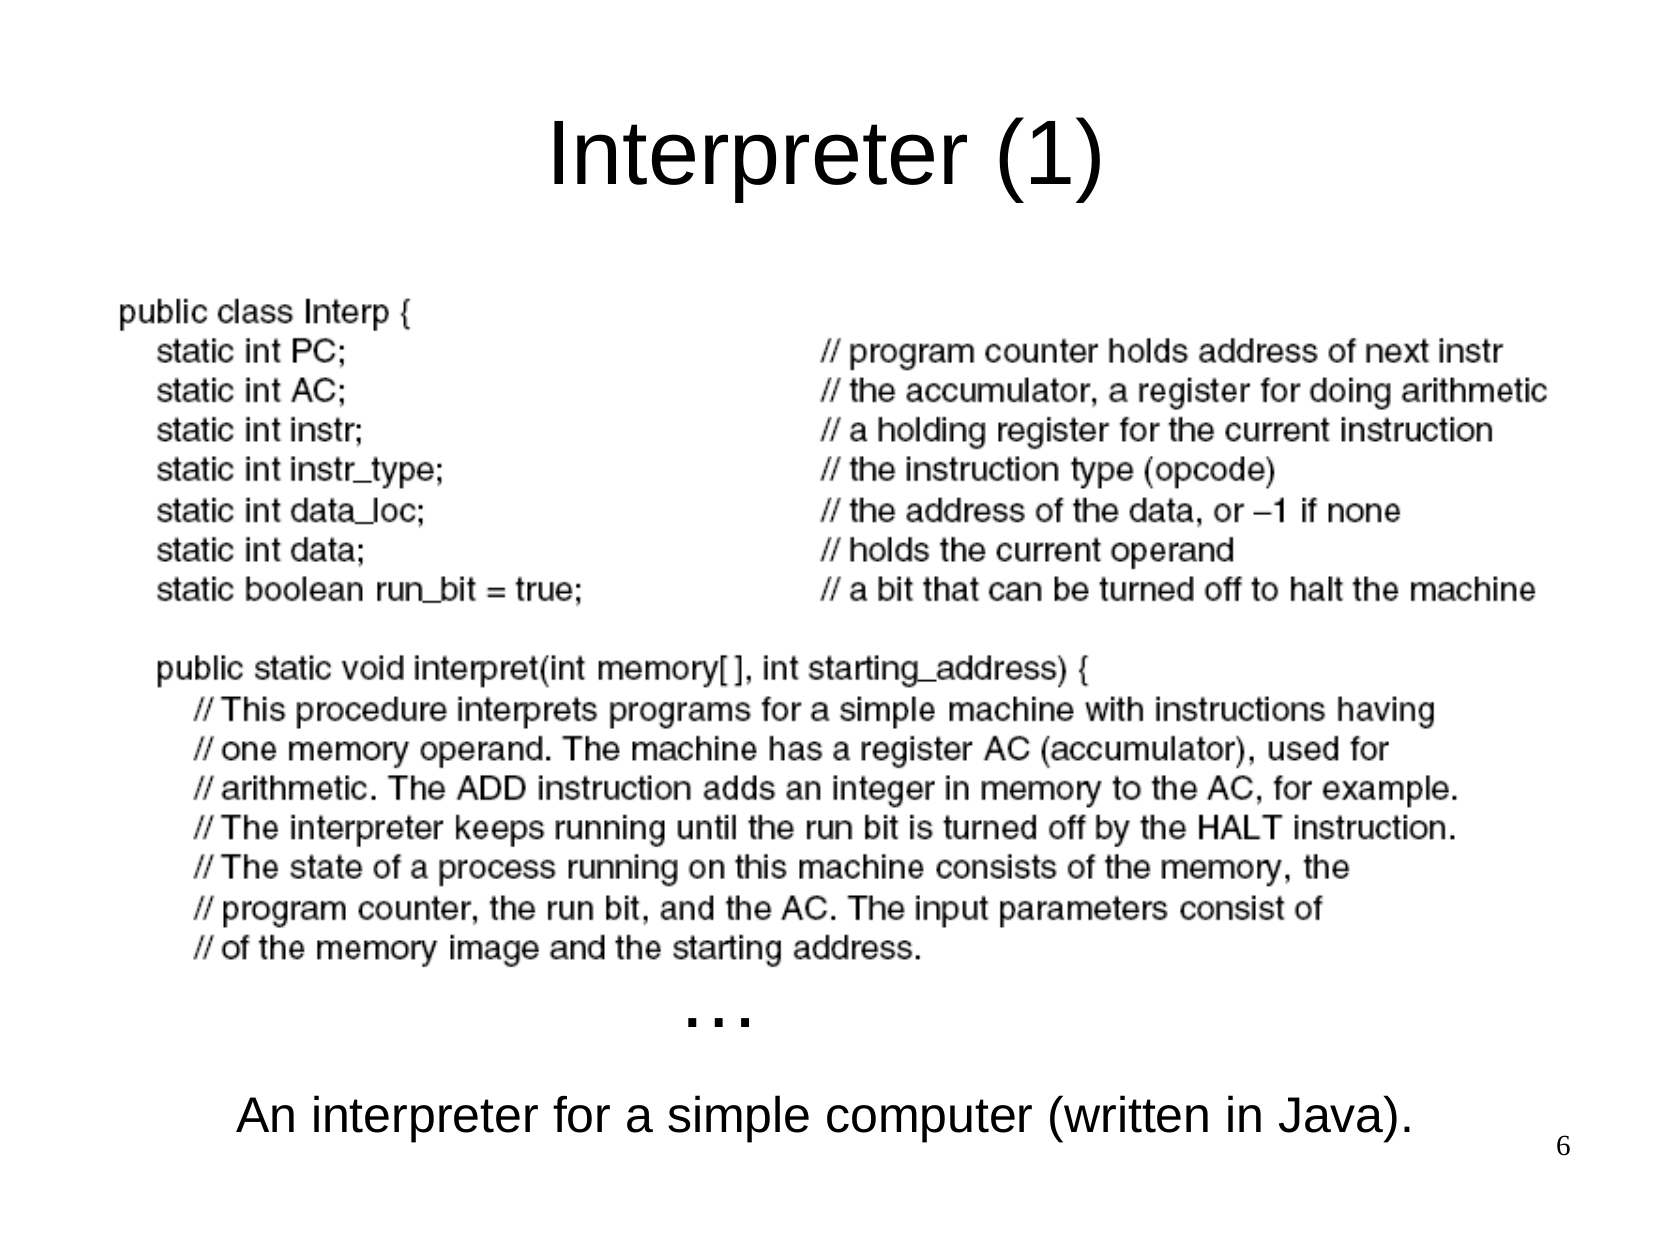

# Interpreter (1)
…
An interpreter for a simple computer (written in Java).
6